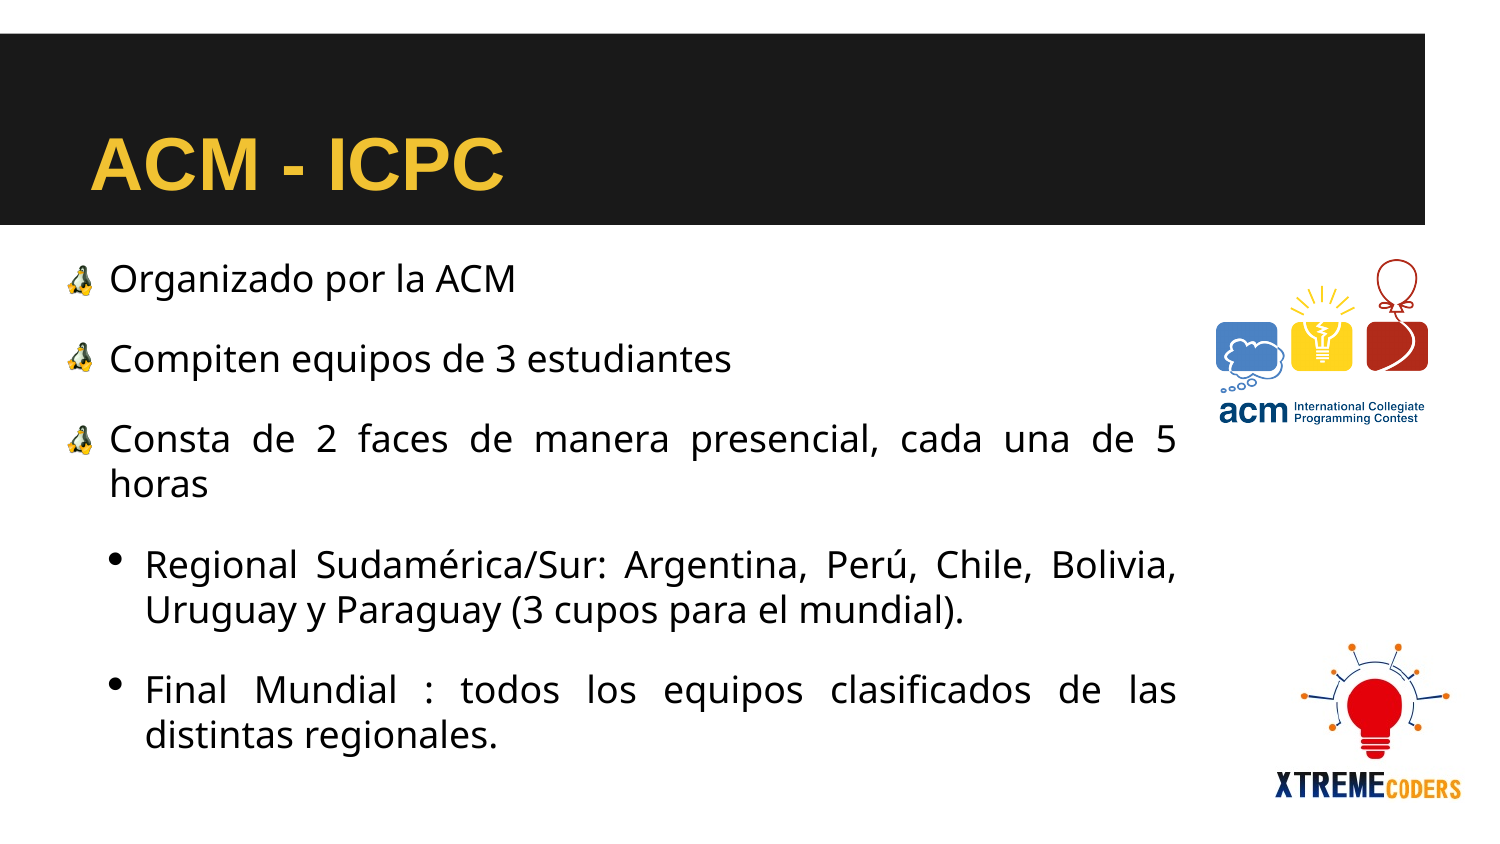

ACM - ICPC
Organizado por la ACM
Compiten equipos de 3 estudiantes
Consta de 2 faces de manera presencial, cada una de 5 horas
Regional Sudamérica/Sur: Argentina, Perú, Chile, Bolivia, Uruguay y Paraguay (3 cupos para el mundial).
Final Mundial : todos los equipos clasificados de las distintas regionales.